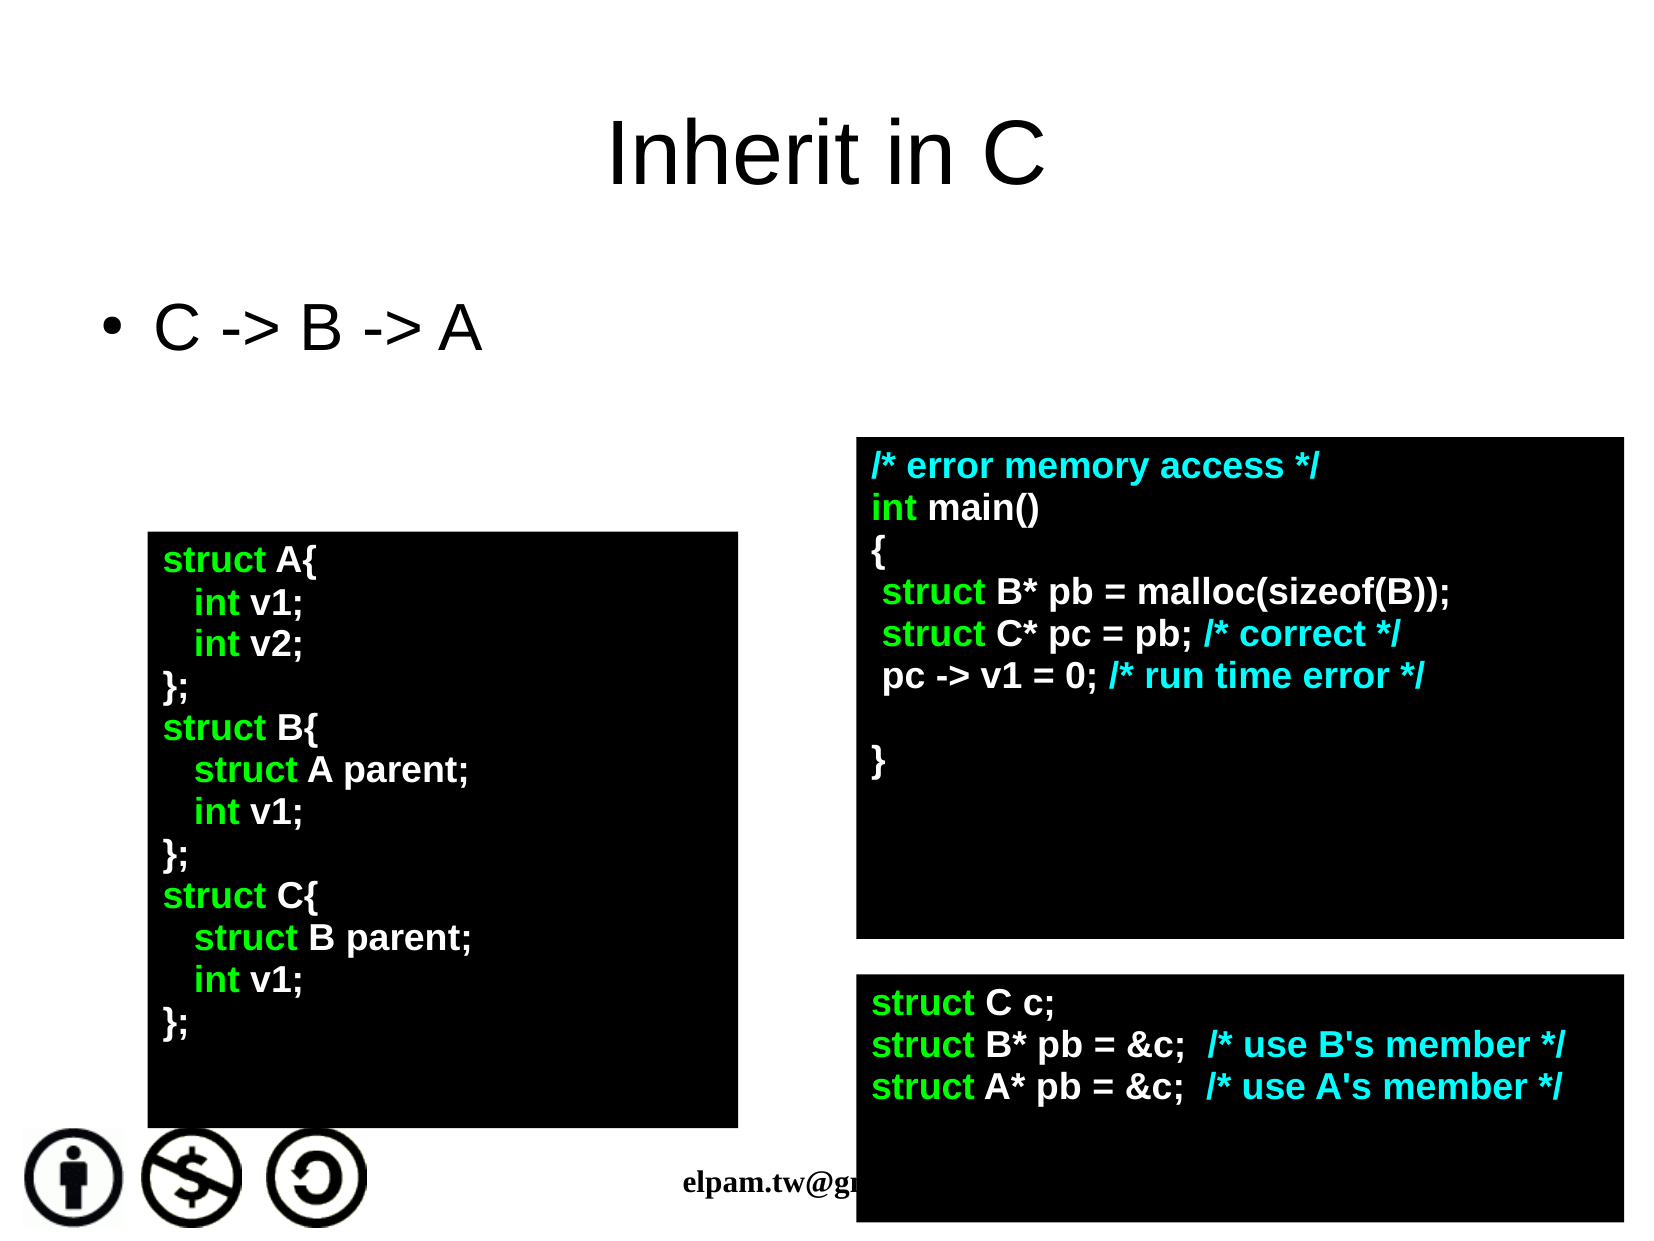

# Inherit in C
C -> B -> A
/* error memory access */
int main()
{
 struct B* pb = malloc(sizeof(B));
 struct C* pc = pb; /* correct */
 pc -> v1 = 0; /* run time error */
}
struct A{
 int v1;
 int v2;
};
struct B{
 struct A parent;
 int v1;
};
struct C{
 struct B parent;
 int v1;
};
struct C c;
struct B* pb = &c; /* use B's member */
struct A* pb = &c; /* use A's member */